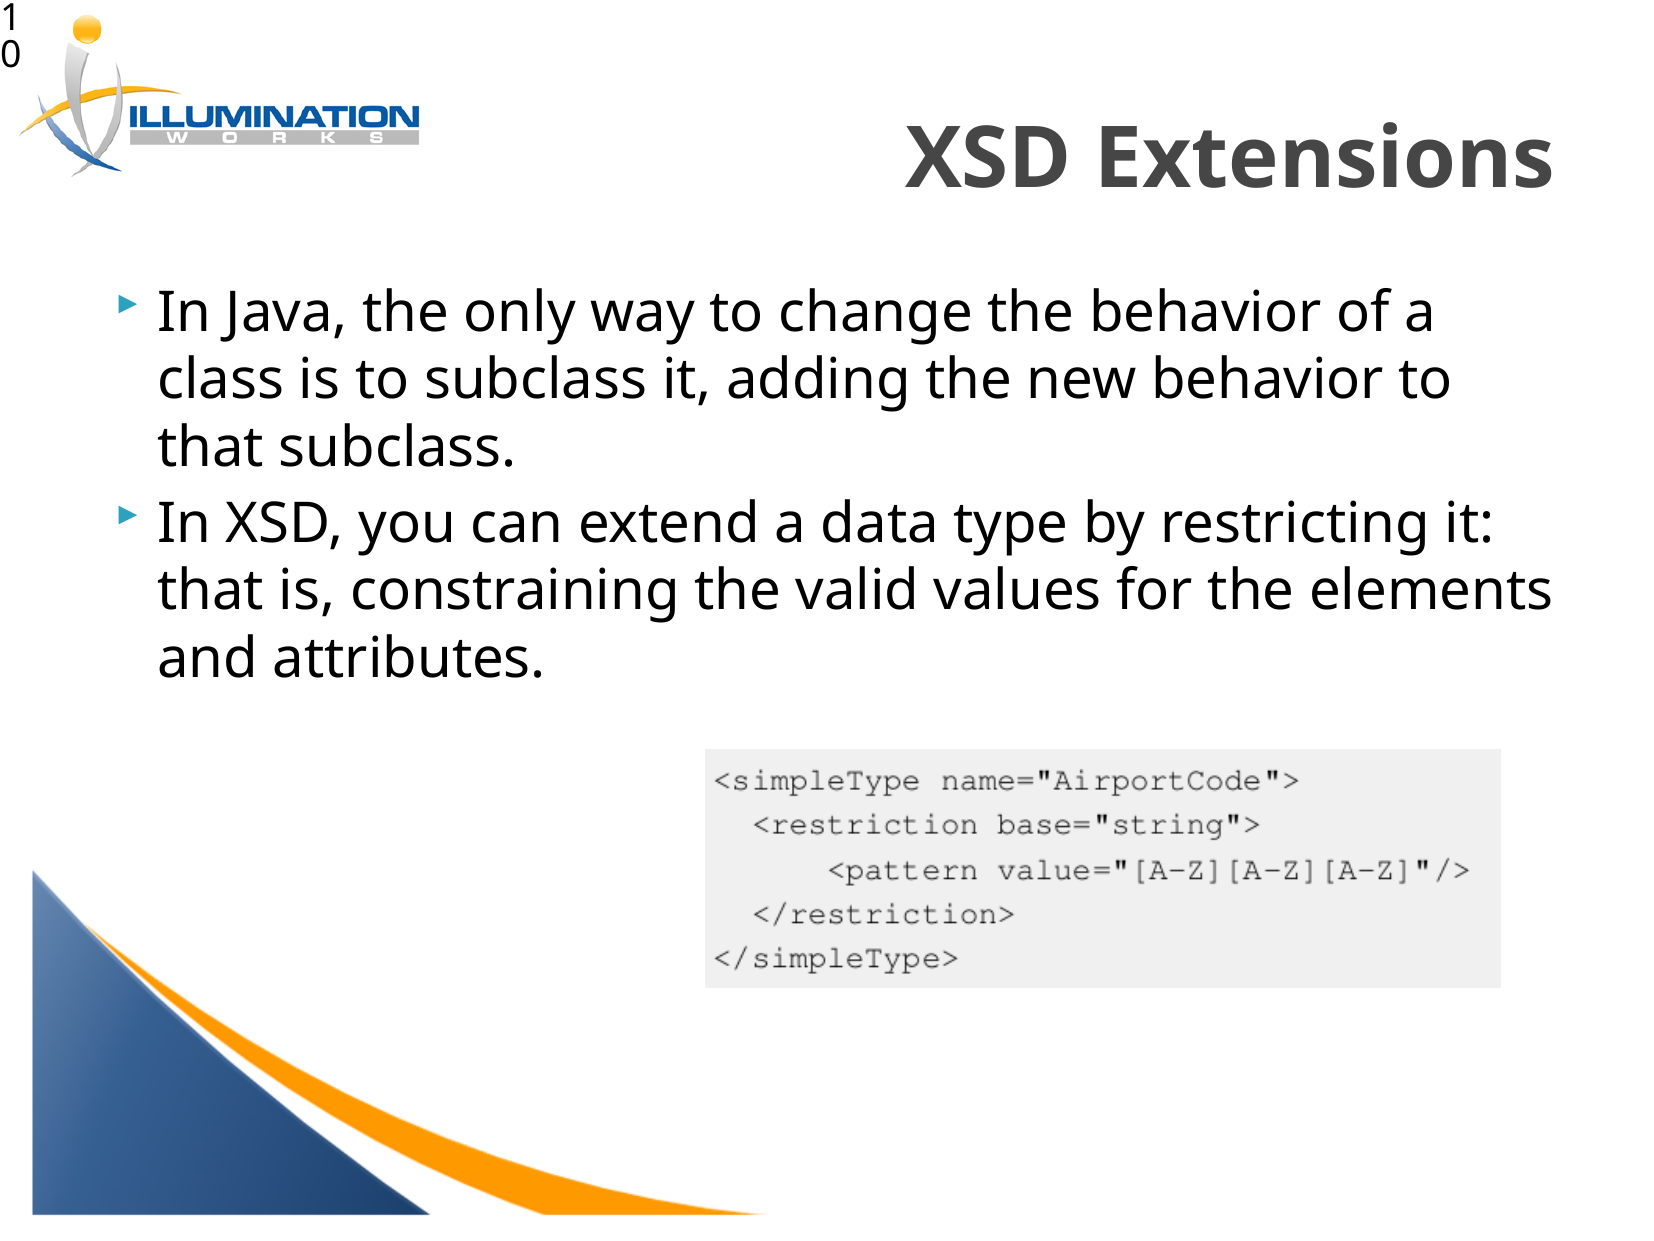

XSD Extensions
# In Java, the only way to change the behavior of a class is to subclass it, adding the new behavior to that subclass.
In XSD, you can extend a data type by restricting it: that is, constraining the valid values for the elements and attributes.